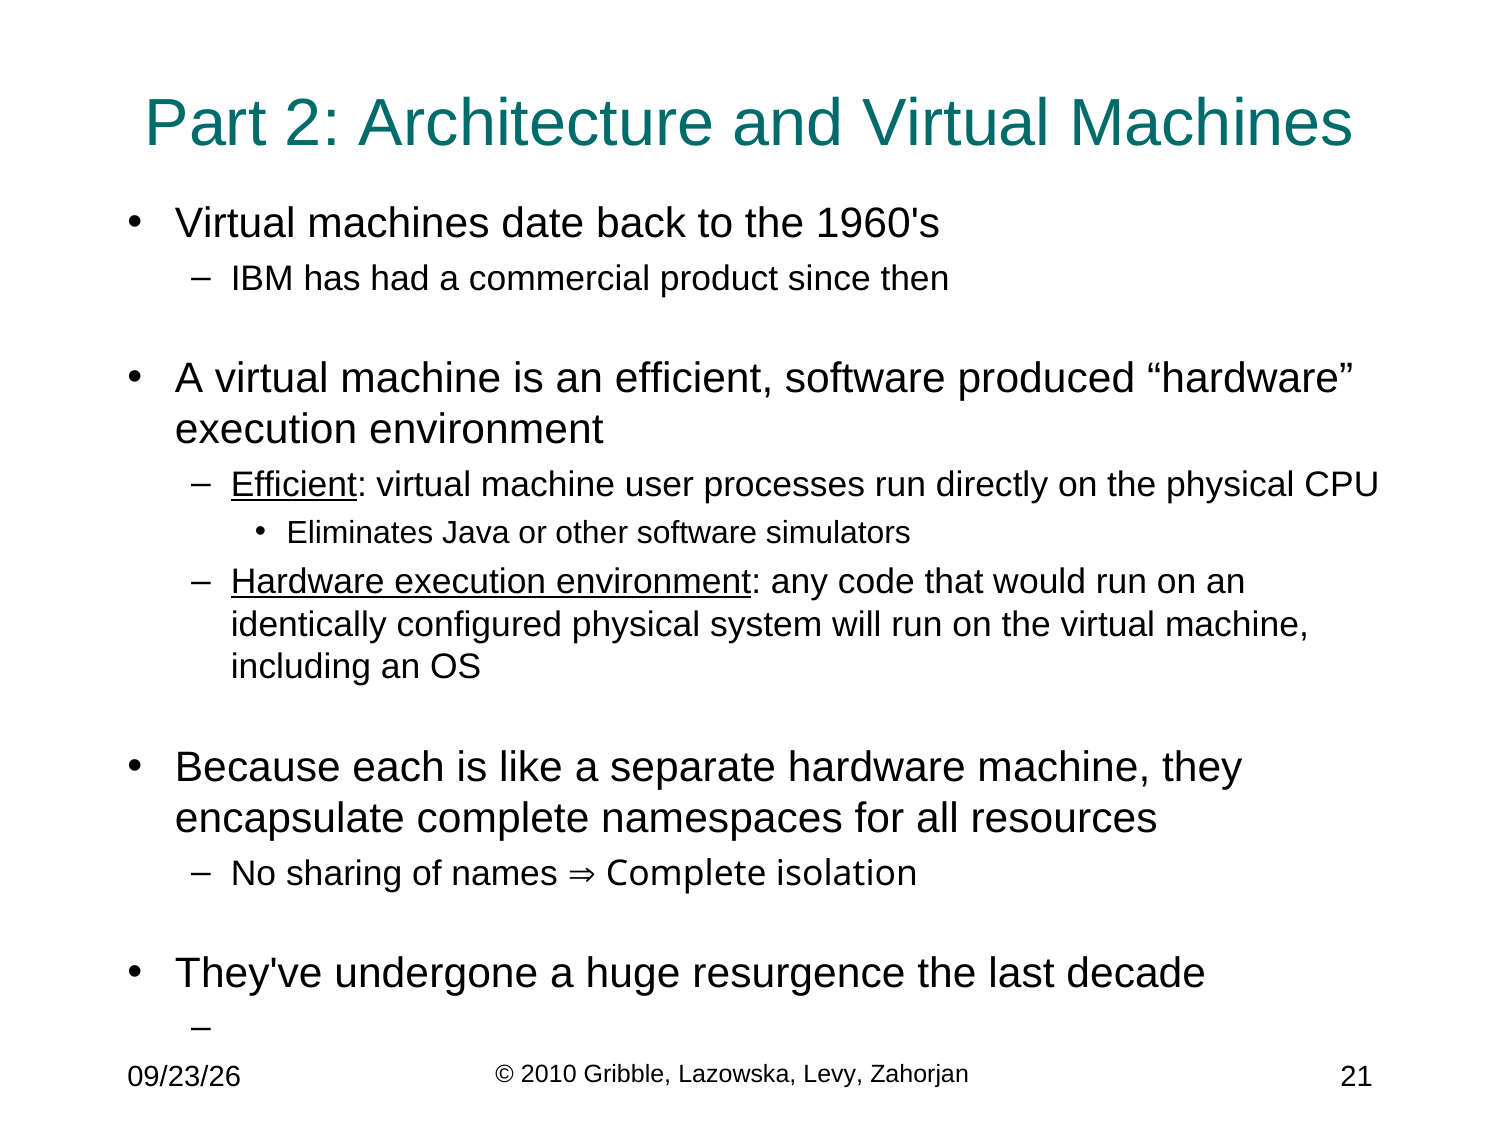

# Part 2: Architecture and Virtual Machines
Virtual machines date back to the 1960's
IBM has had a commercial product since then
A virtual machine is an efficient, software produced “hardware” execution environment
Efficient: virtual machine user processes run directly on the physical CPU
Eliminates Java or other software simulators
Hardware execution environment: any code that would run on an identically configured physical system will run on the virtual machine, including an OS
Because each is like a separate hardware machine, they encapsulate complete namespaces for all resources
No sharing of names  Complete isolation
They've undergone a huge resurgence the last decade
21